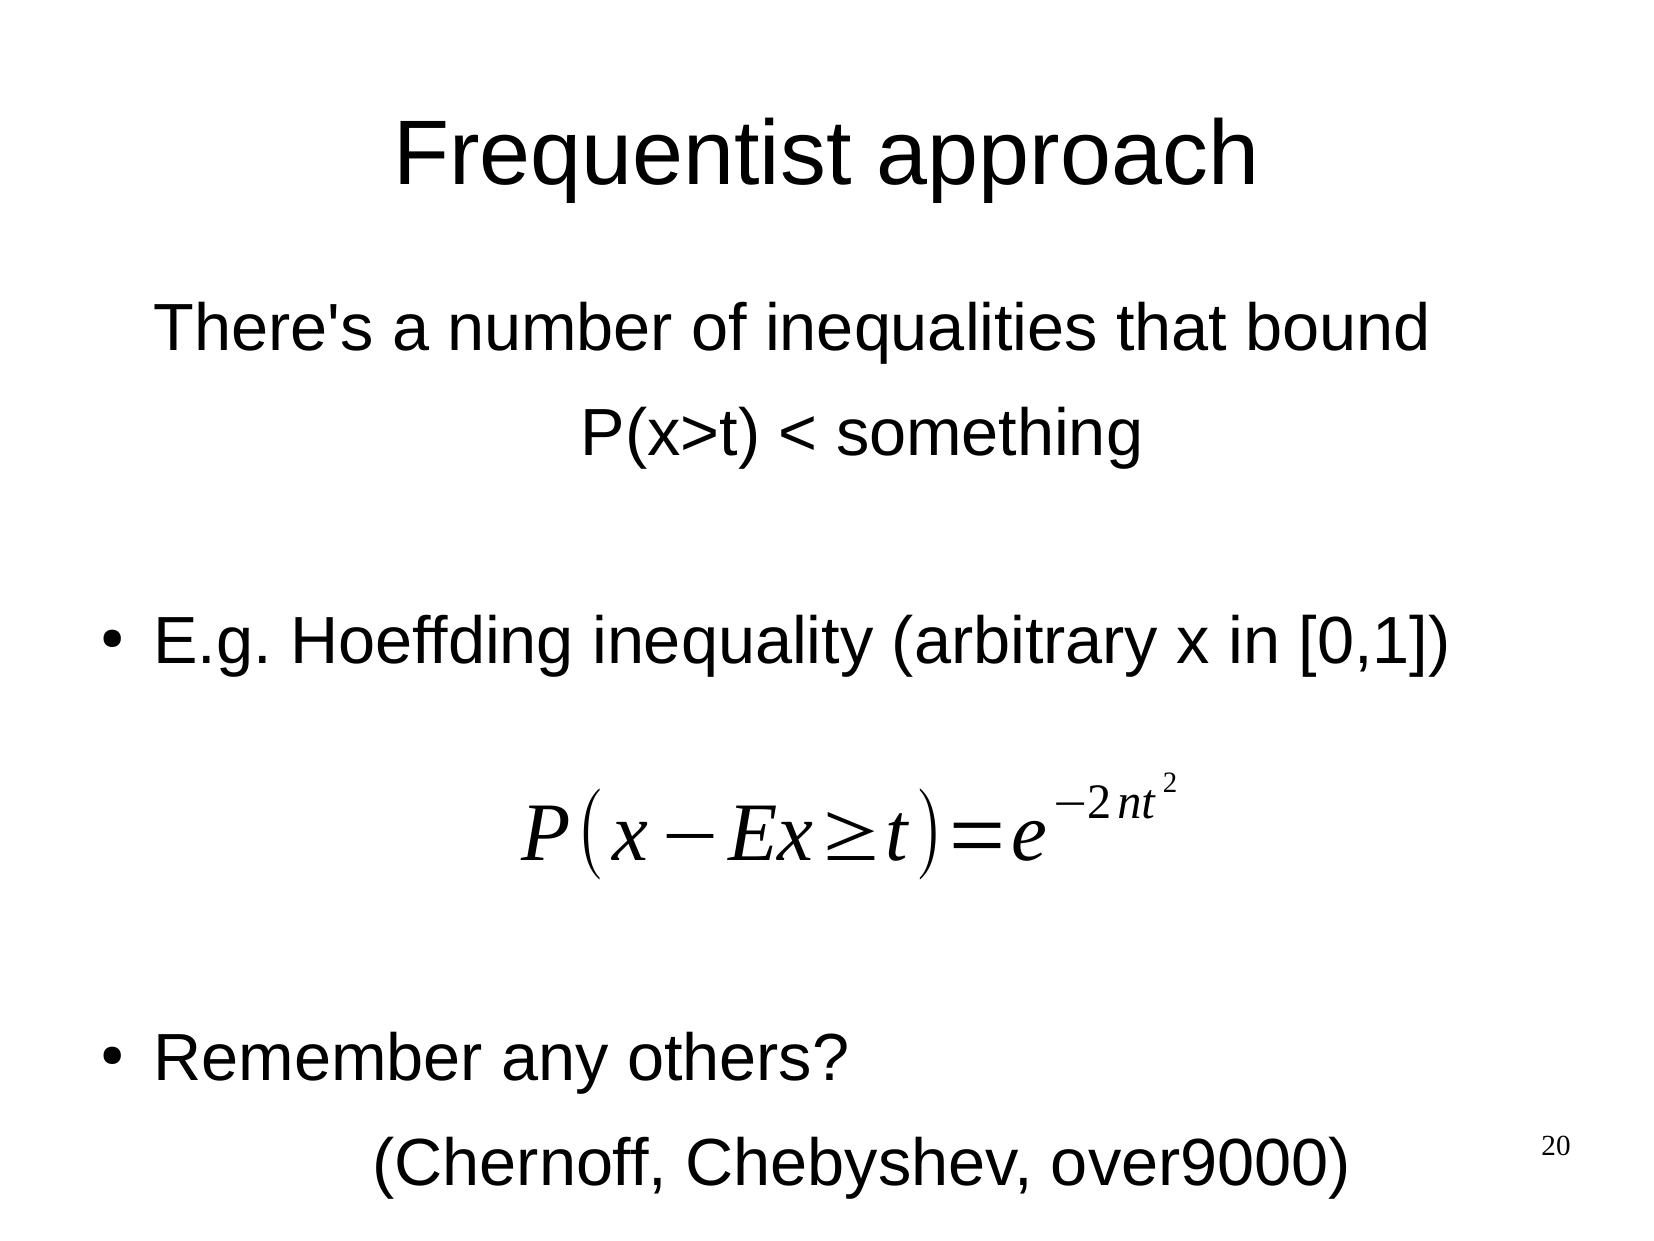

# Frequentist approach
There's a number of inequalities that bound
P(x>t) < something
E.g. Hoeffding inequality (arbitrary x in [0,1])
Remember any others?
(Chernoff, Chebyshev, over9000)
20